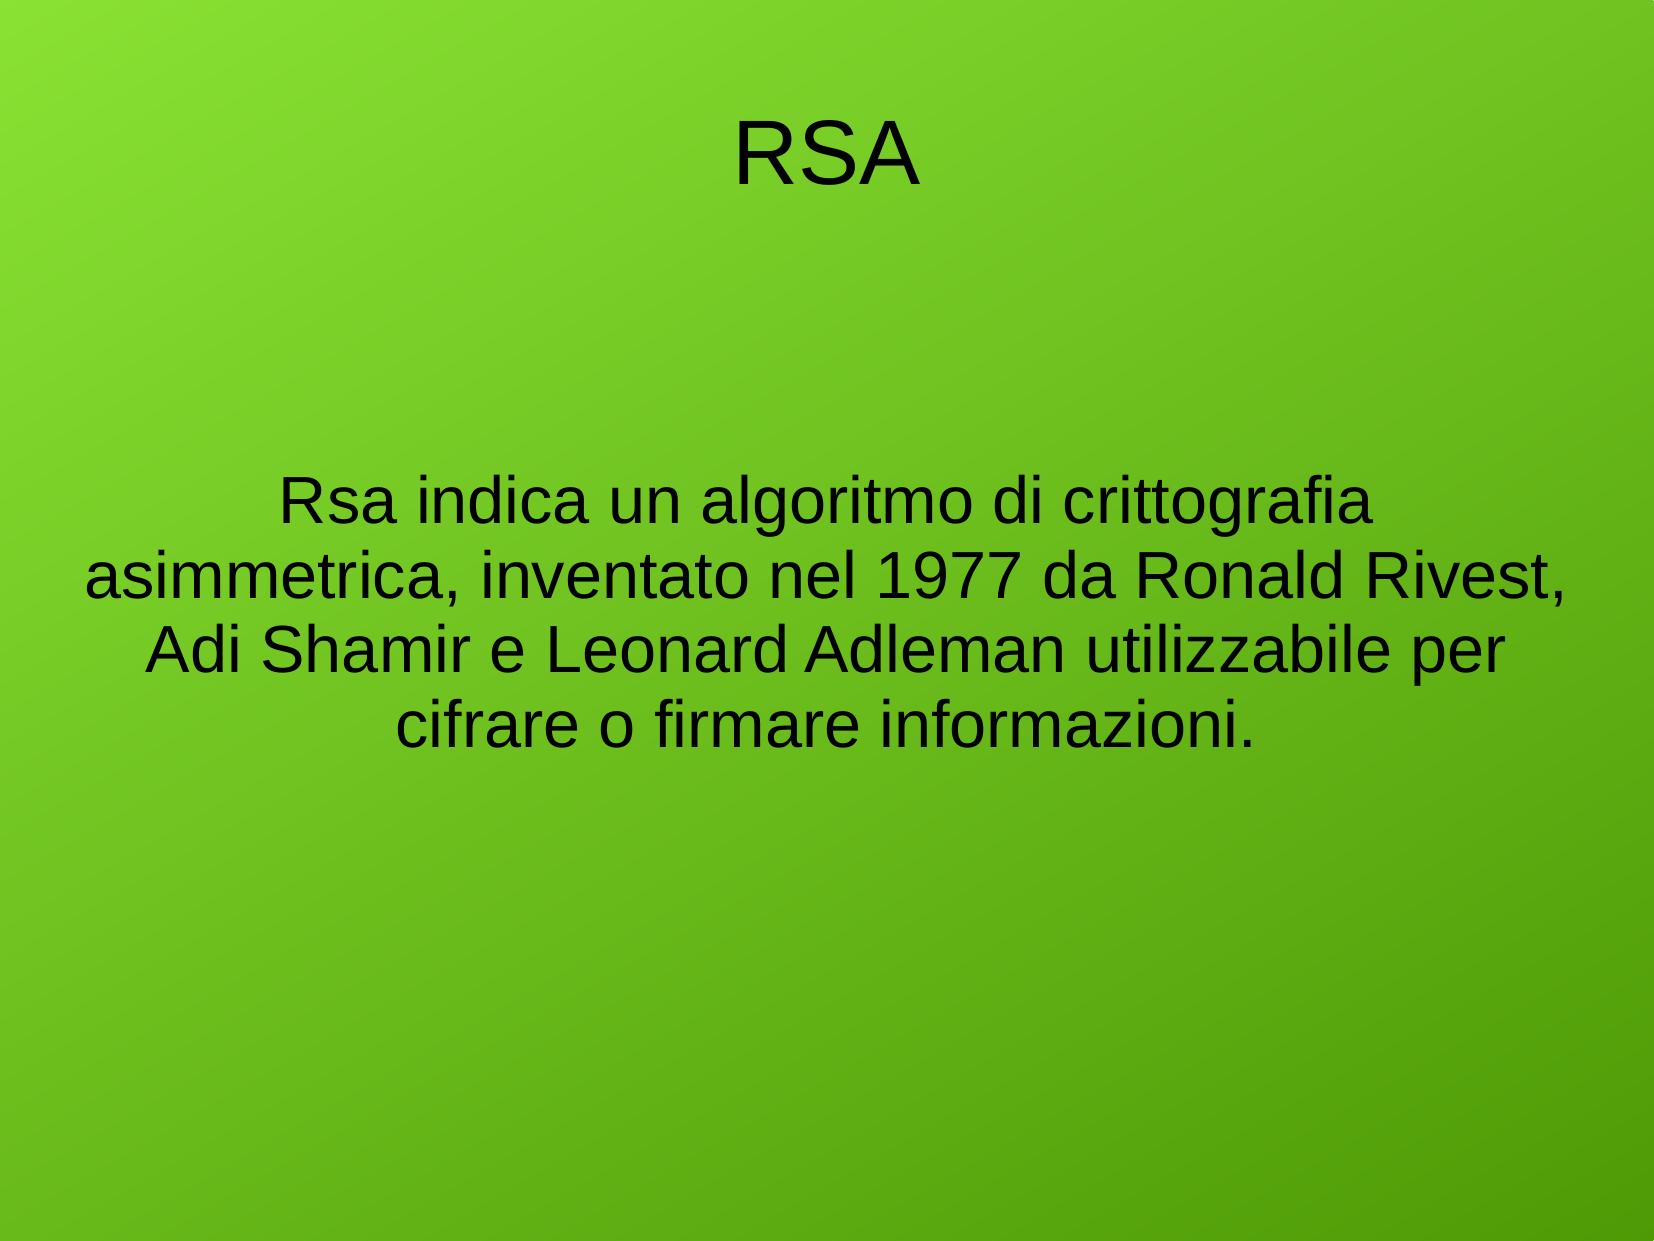

# RSA
Rsa indica un algoritmo di crittografia asimmetrica, inventato nel 1977 da Ronald Rivest, Adi Shamir e Leonard Adleman utilizzabile per cifrare o firmare informazioni.